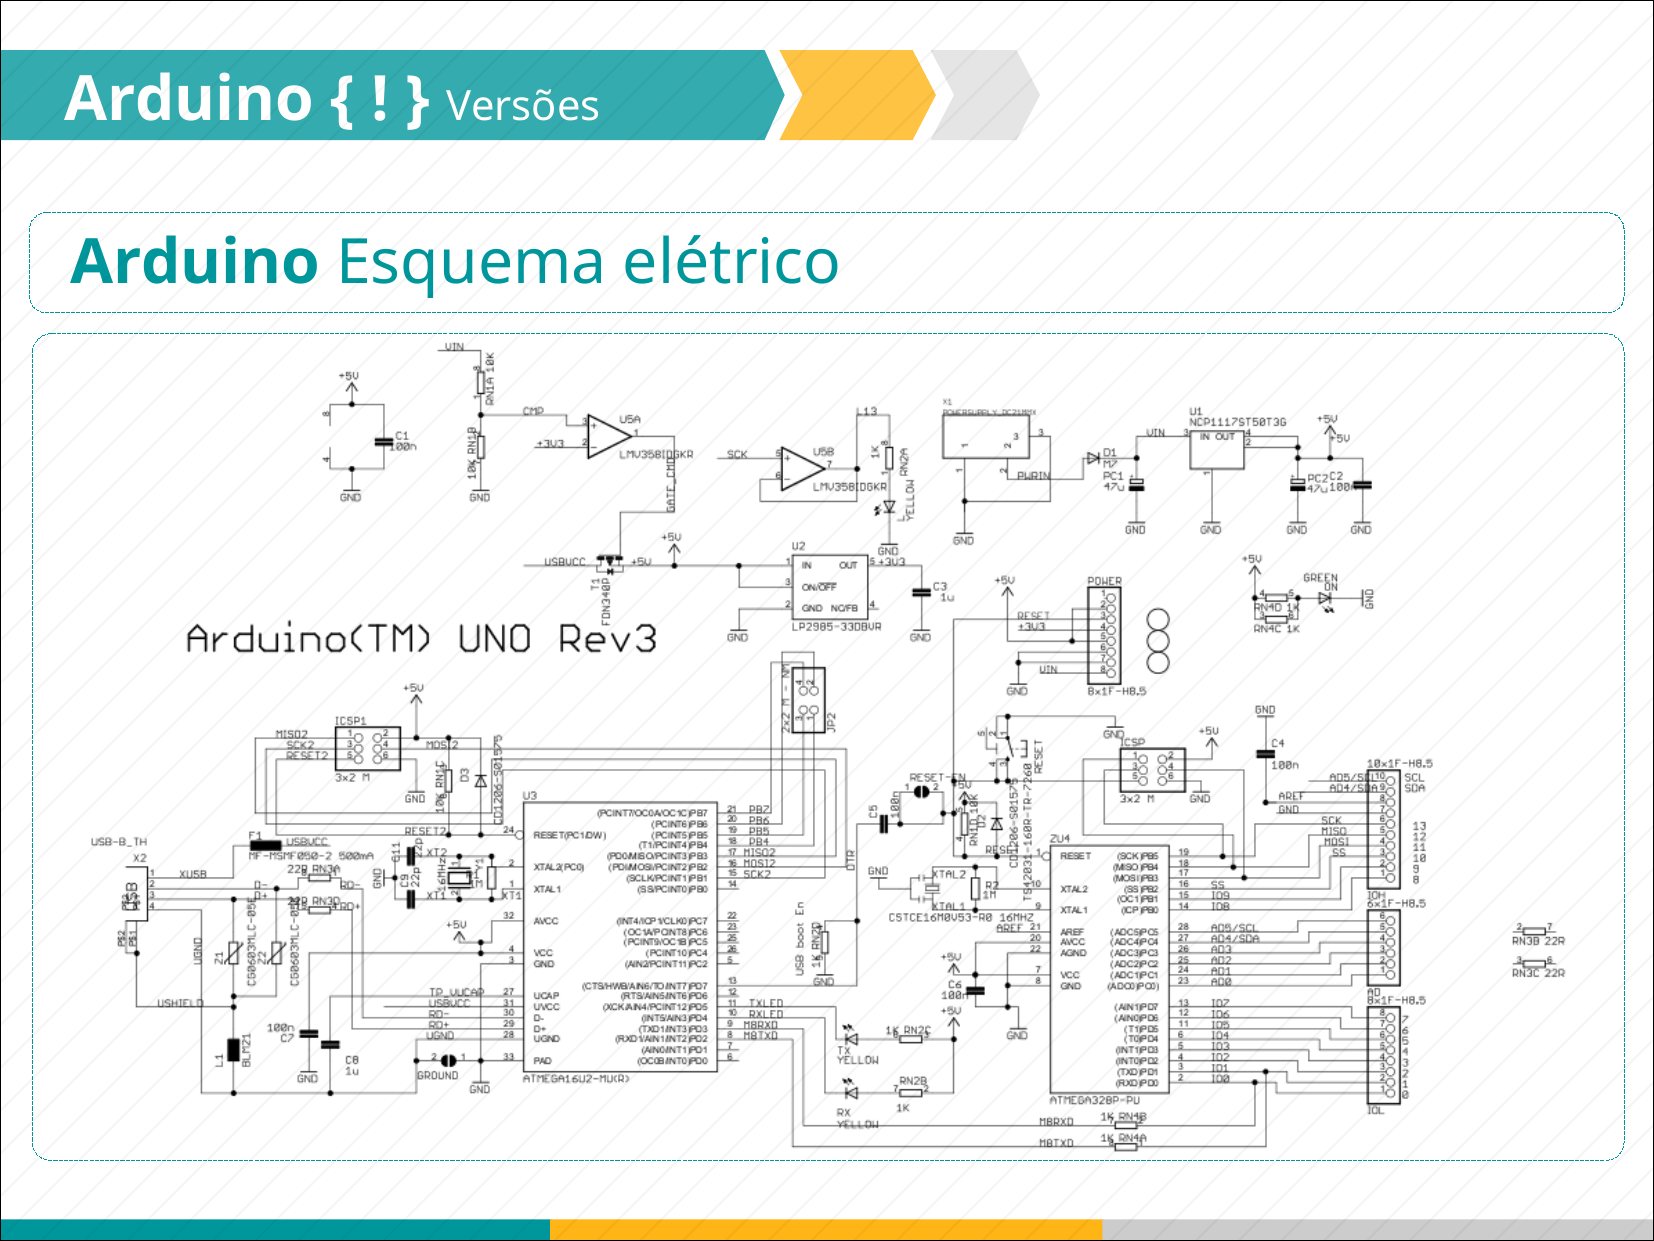

Arduino { ! } Versões
Arduino Esquema elétrico